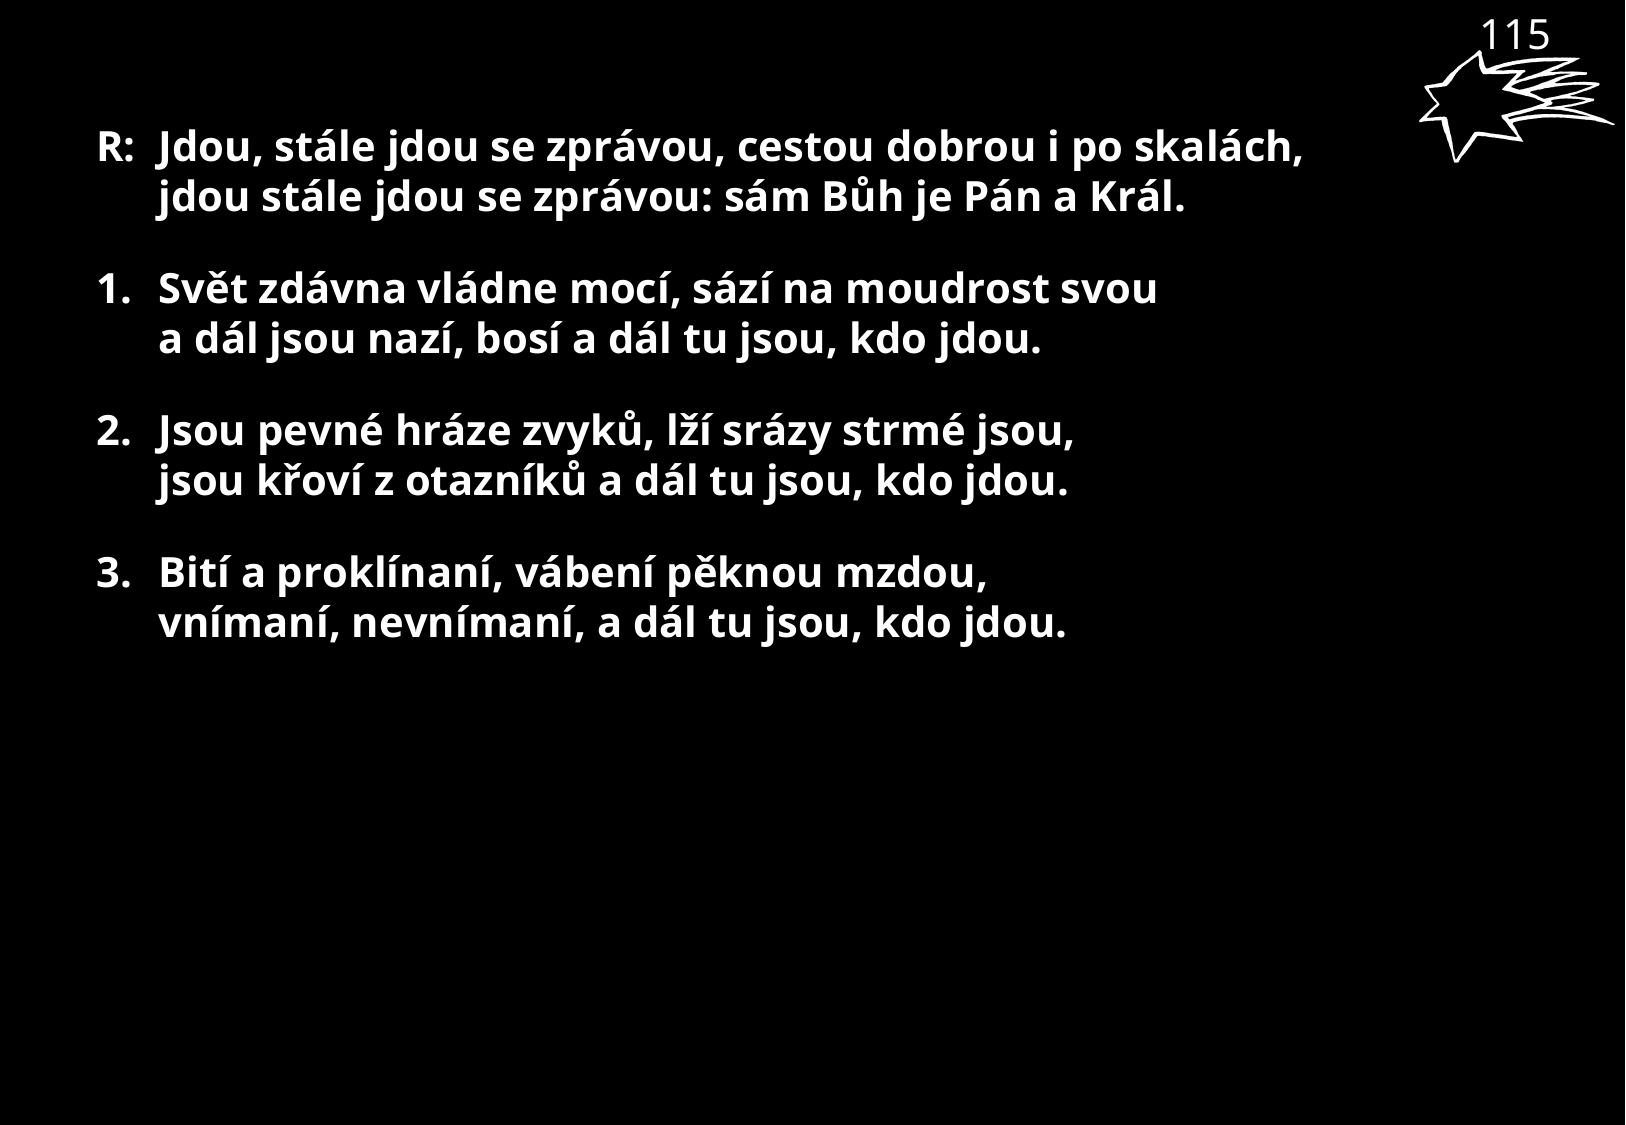

115
# R: 	Jdou, stále jdou se zprávou, cestou dobrou i po skalách, jdou stále jdou se zprávou: sám Bůh je Pán a Král.
1. 	Svět zdávna vládne mocí, sází na moudrost svou
a dál jsou nazí, bosí a dál tu jsou, kdo jdou.
2. 	Jsou pevné hráze zvyků, lží srázy strmé jsou,
jsou křoví z otazníků a dál tu jsou, kdo jdou.
3. 	Bití a proklínaní, vábení pěknou mzdou,
vnímaní, nevnímaní, a dál tu jsou, kdo jdou.